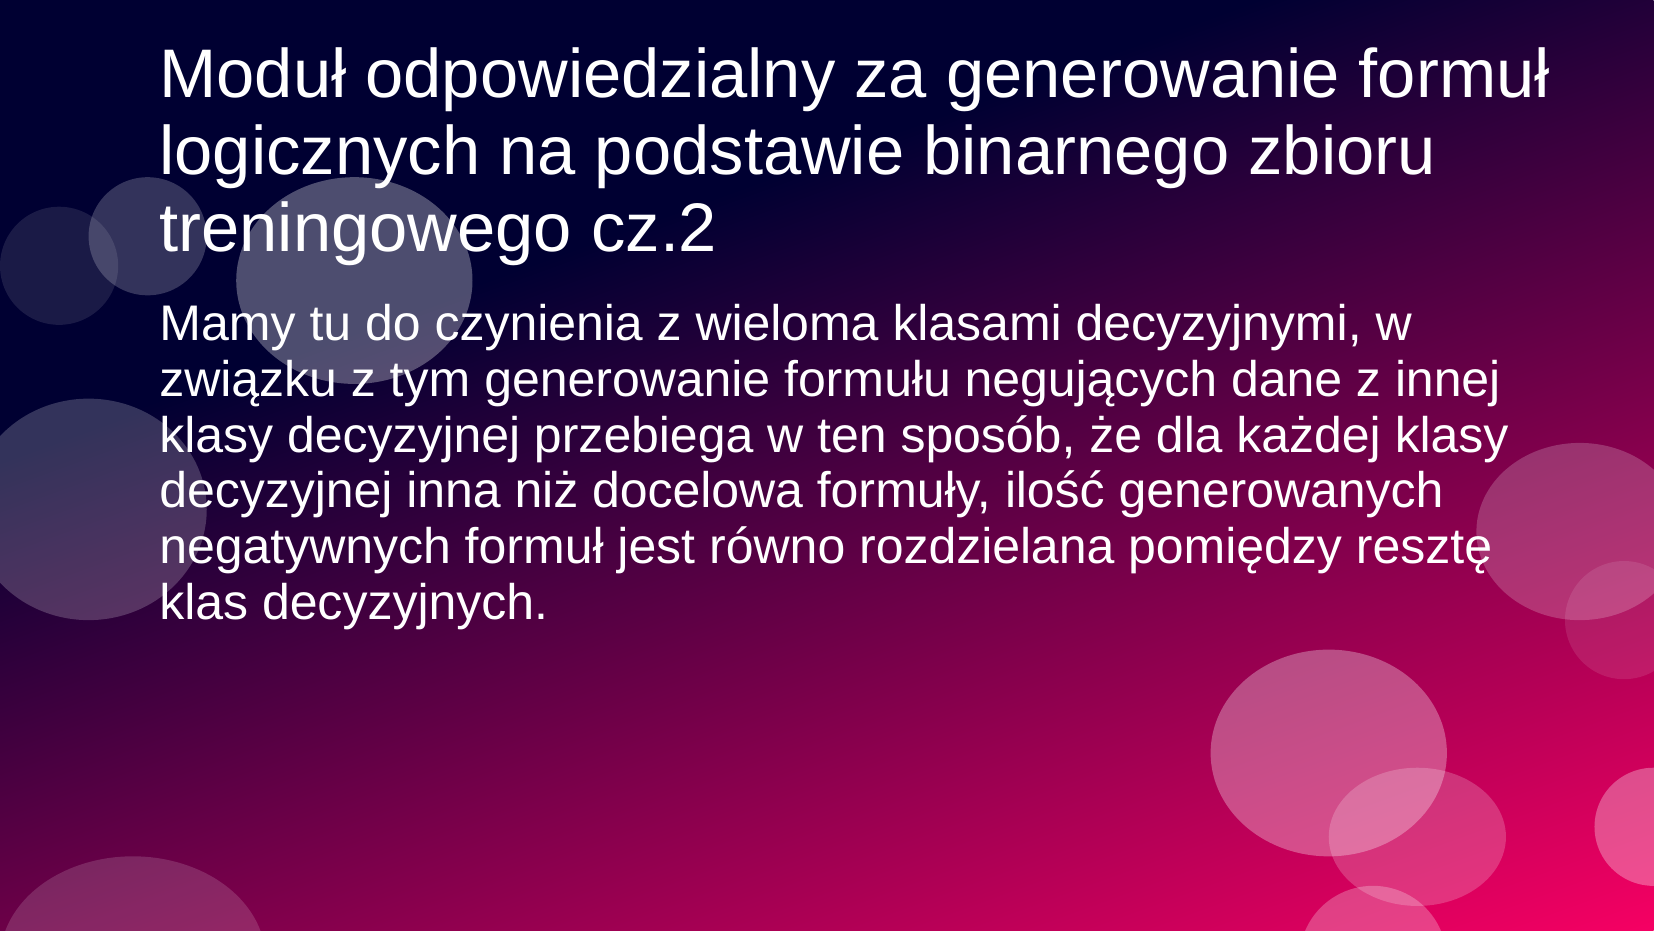

# Moduł odpowiedzialny za generowanie formuł logicznych na podstawie binarnego zbioru treningowego cz.2
Mamy tu do czynienia z wieloma klasami decyzyjnymi, w związku z tym generowanie formułu negujących dane z innej klasy decyzyjnej przebiega w ten sposób, że dla każdej klasy decyzyjnej inna niż docelowa formuły, ilość generowanych negatywnych formuł jest równo rozdzielana pomiędzy resztę klas decyzyjnych.